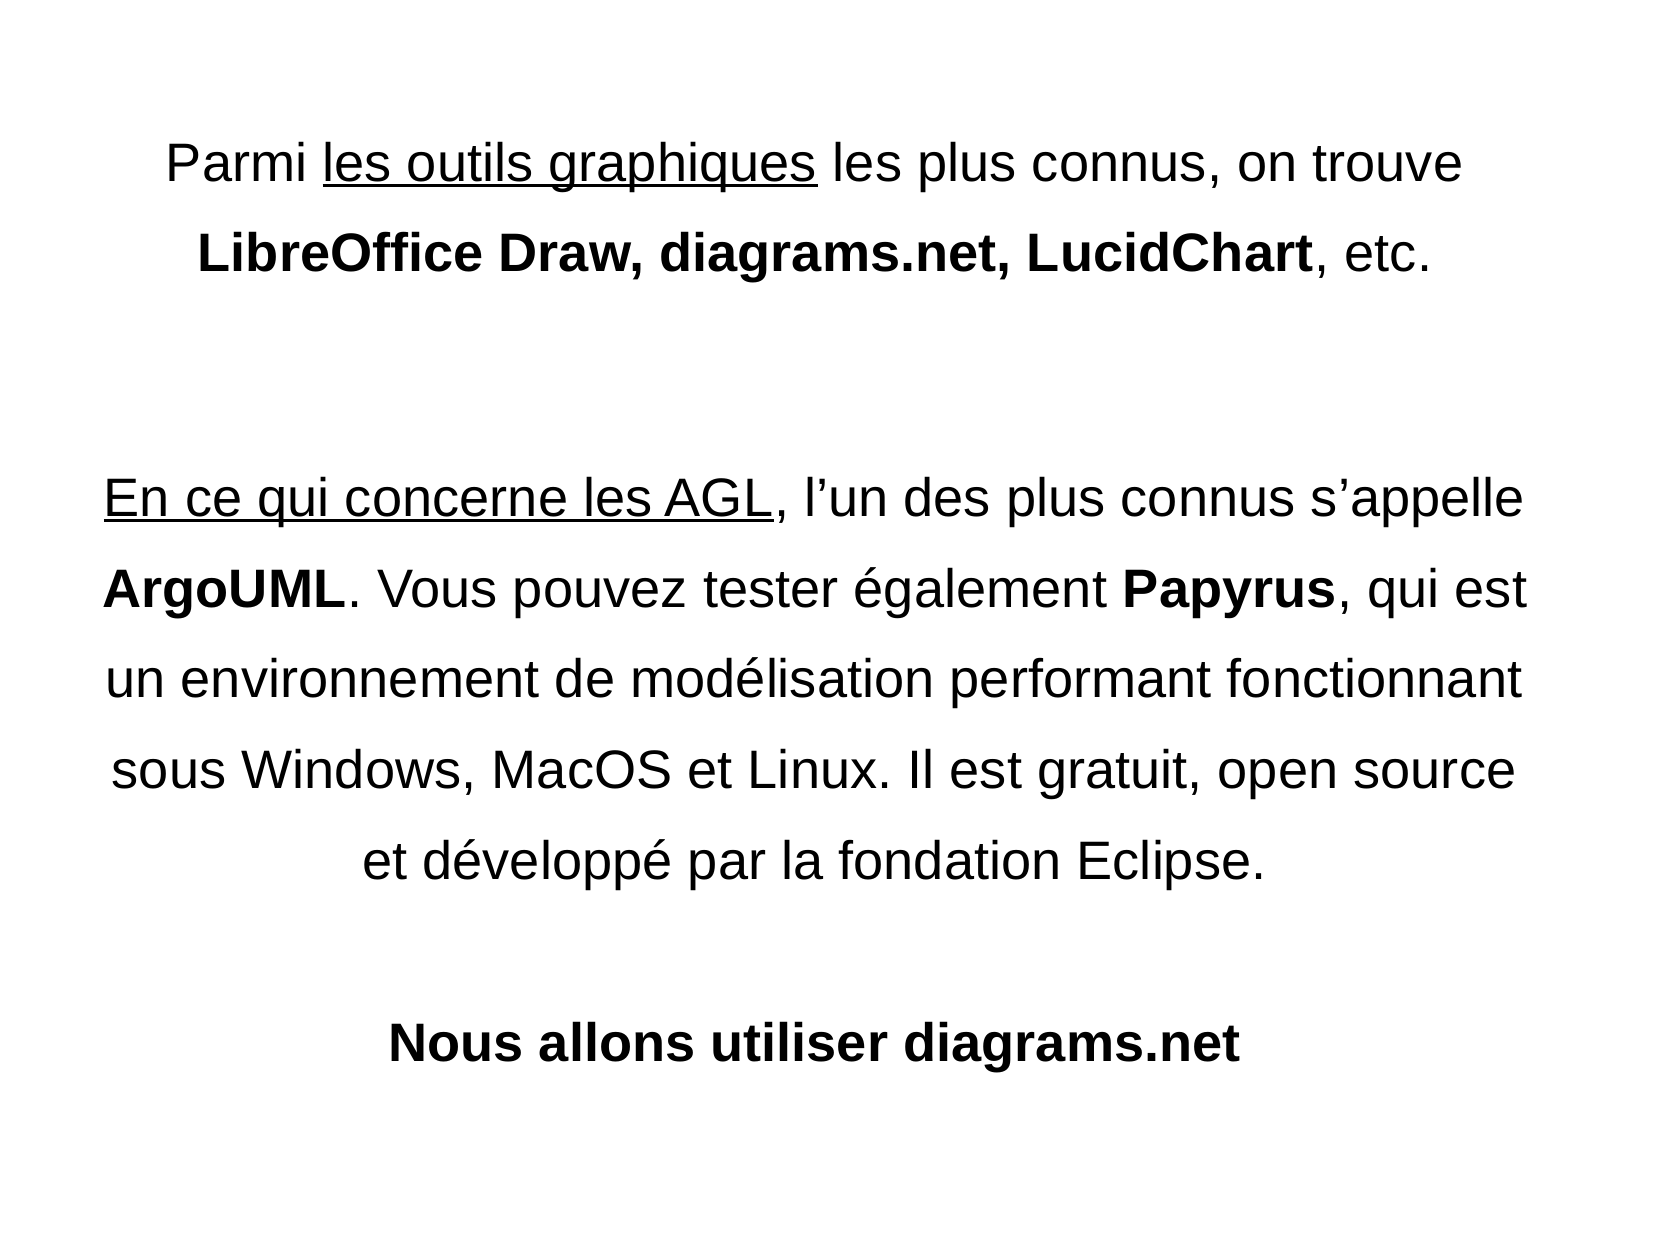

Parmi les outils graphiques les plus connus, on trouve LibreOffice Draw, diagrams.net, LucidChart, etc.
En ce qui concerne les AGL, l’un des plus connus s’appelle ArgoUML. Vous pouvez tester également Papyrus, qui est un environnement de modélisation performant fonctionnant sous Windows, MacOS et Linux. Il est gratuit, open source et développé par la fondation Eclipse.
Nous allons utiliser diagrams.net